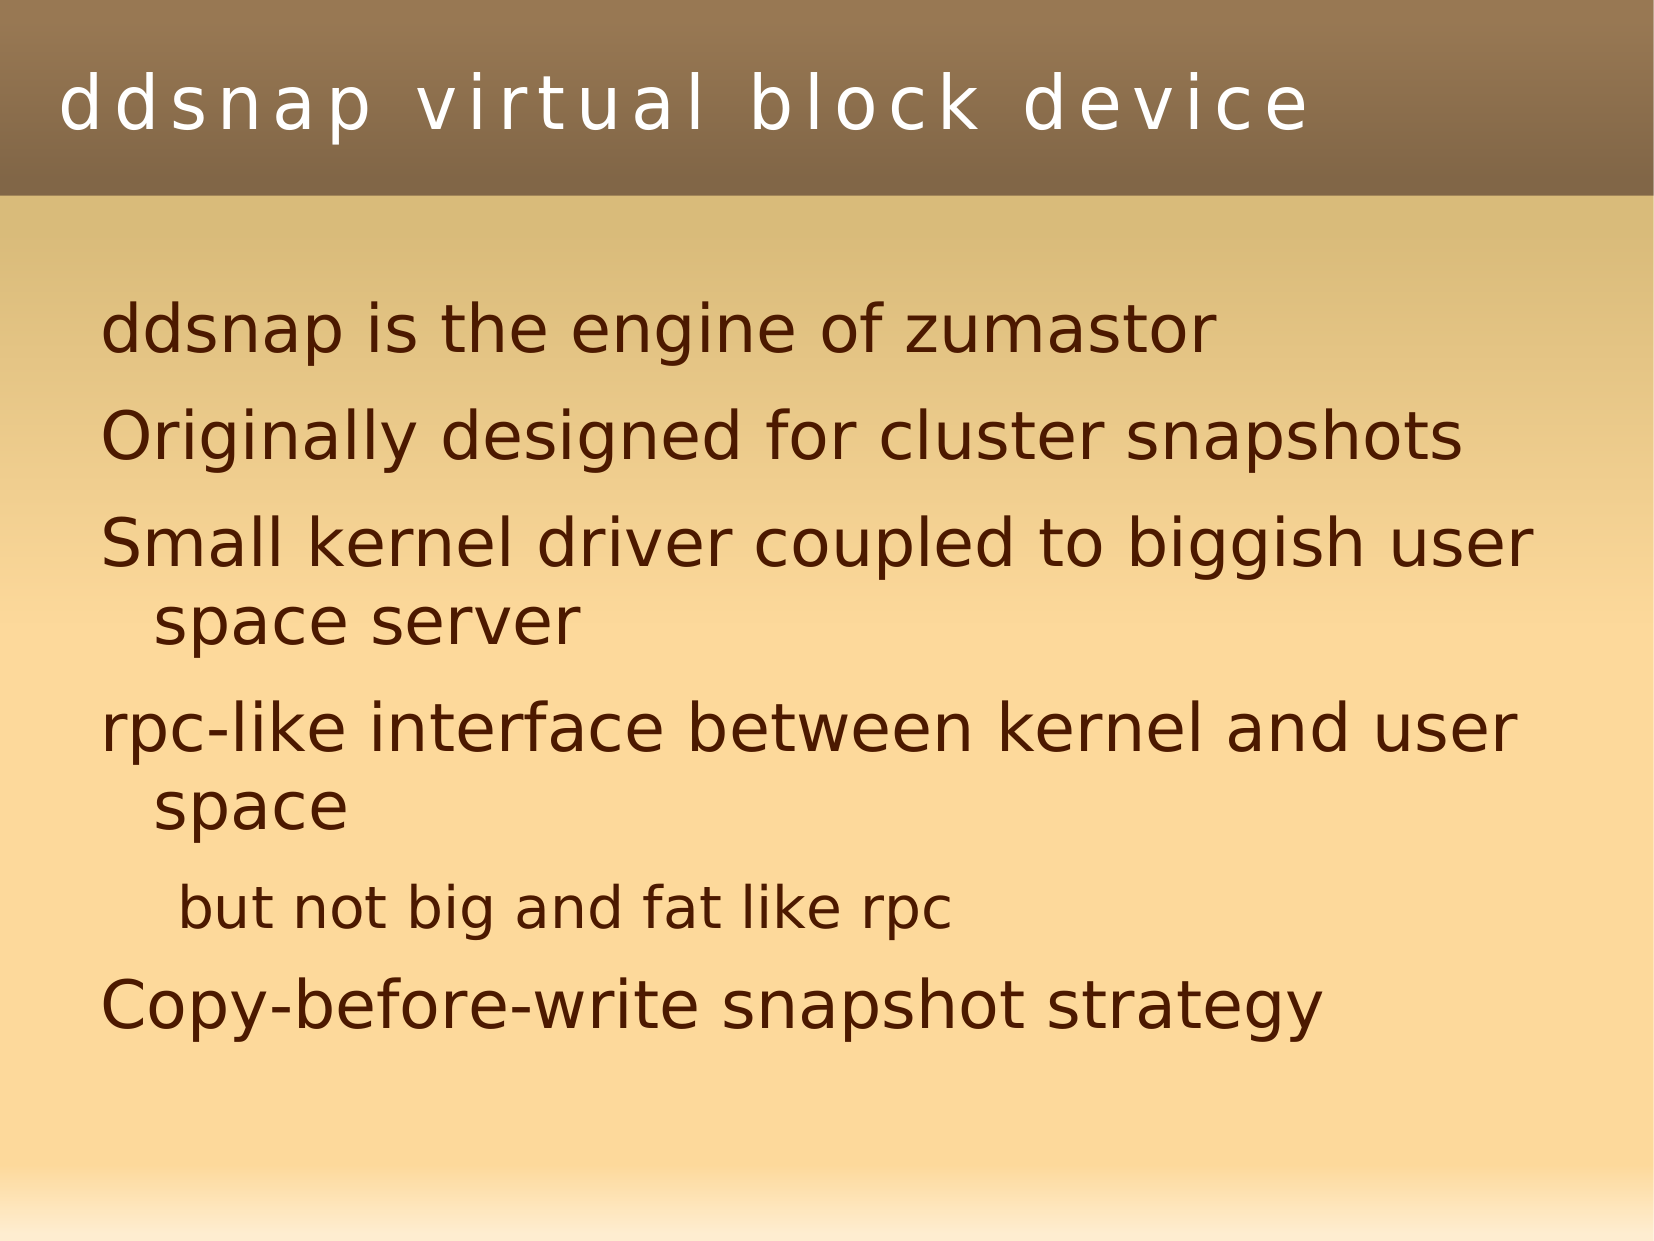

# ddsnap virtual block device
ddsnap is the engine of zumastor
Originally designed for cluster snapshots
Small kernel driver coupled to biggish user space server
rpc-like interface between kernel and user space
but not big and fat like rpc
Copy-before-write snapshot strategy